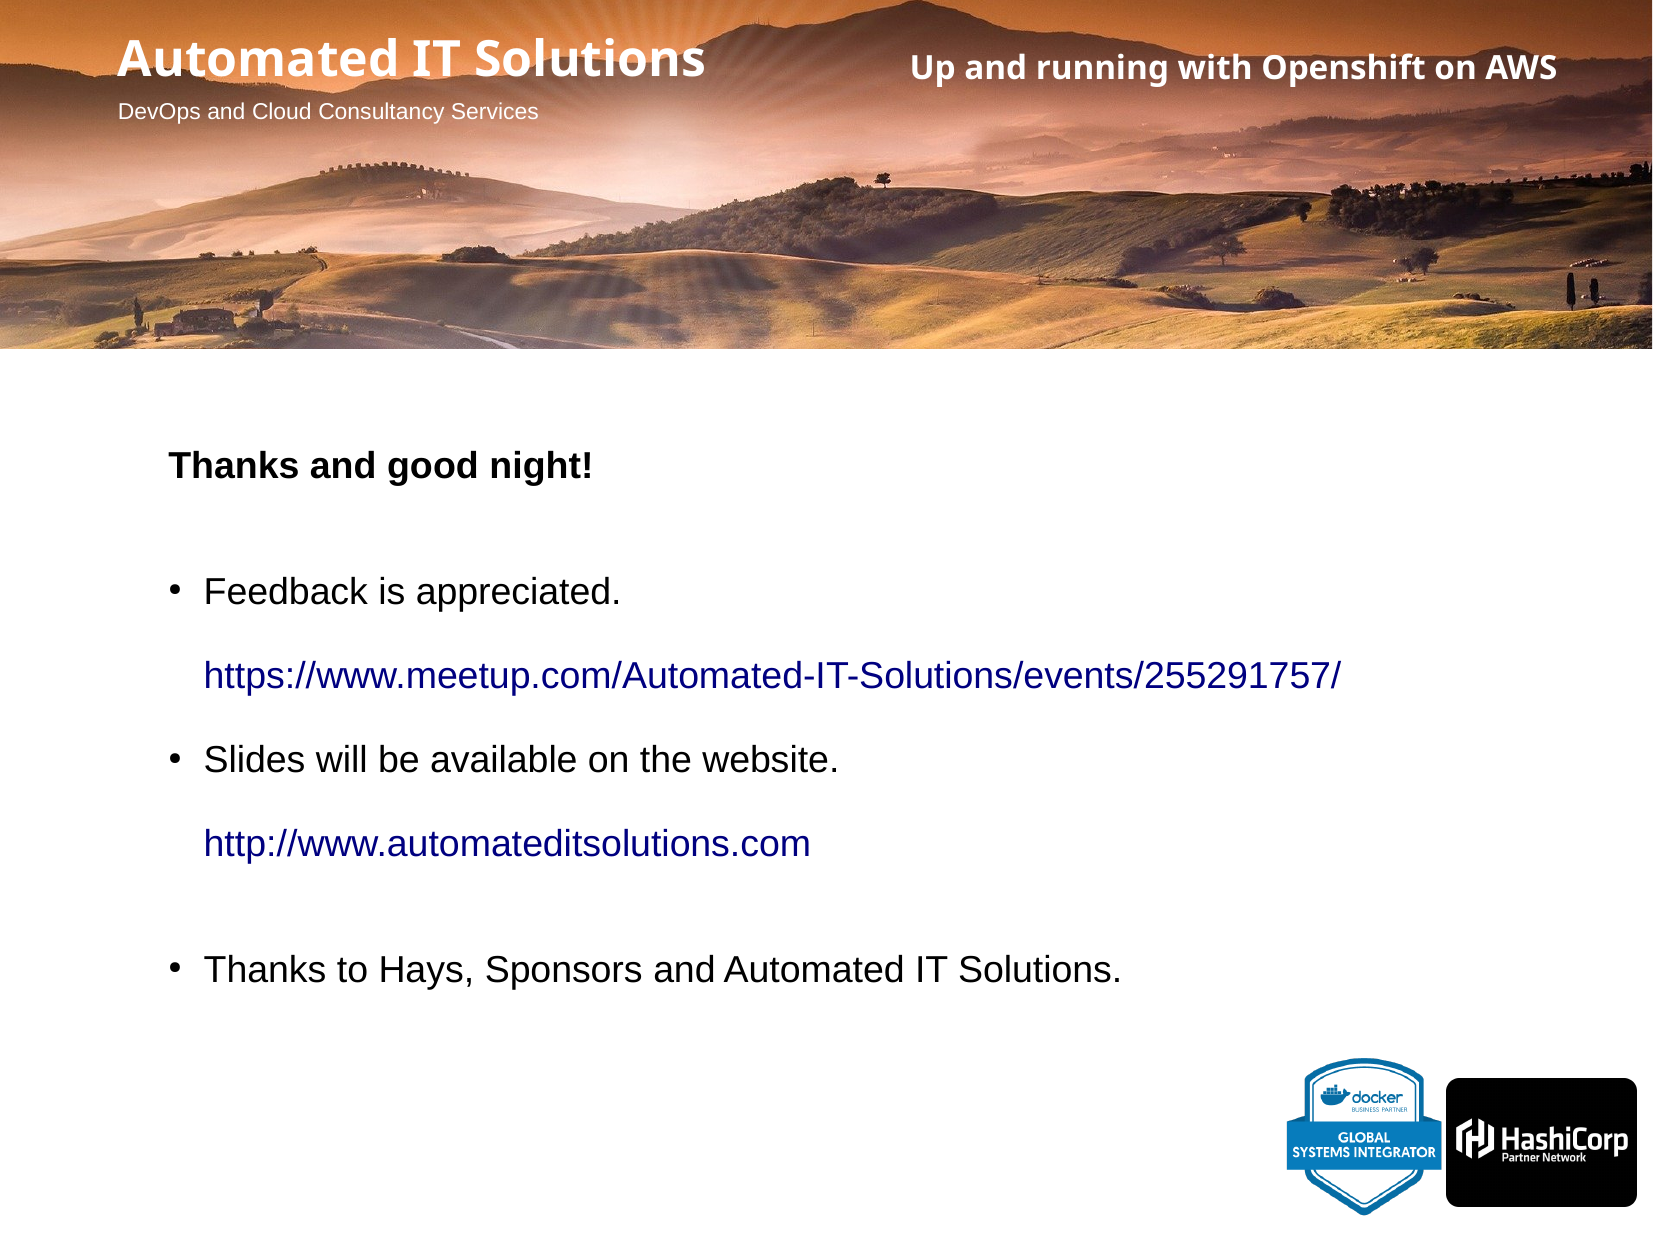

Up and running with Openshift on AWS
Thanks and good night!
Feedback is appreciated.
https://www.meetup.com/Automated-IT-Solutions/events/255291757/
Slides will be available on the website.
http://www.automateditsolutions.com
Thanks to Hays, Sponsors and Automated IT Solutions.